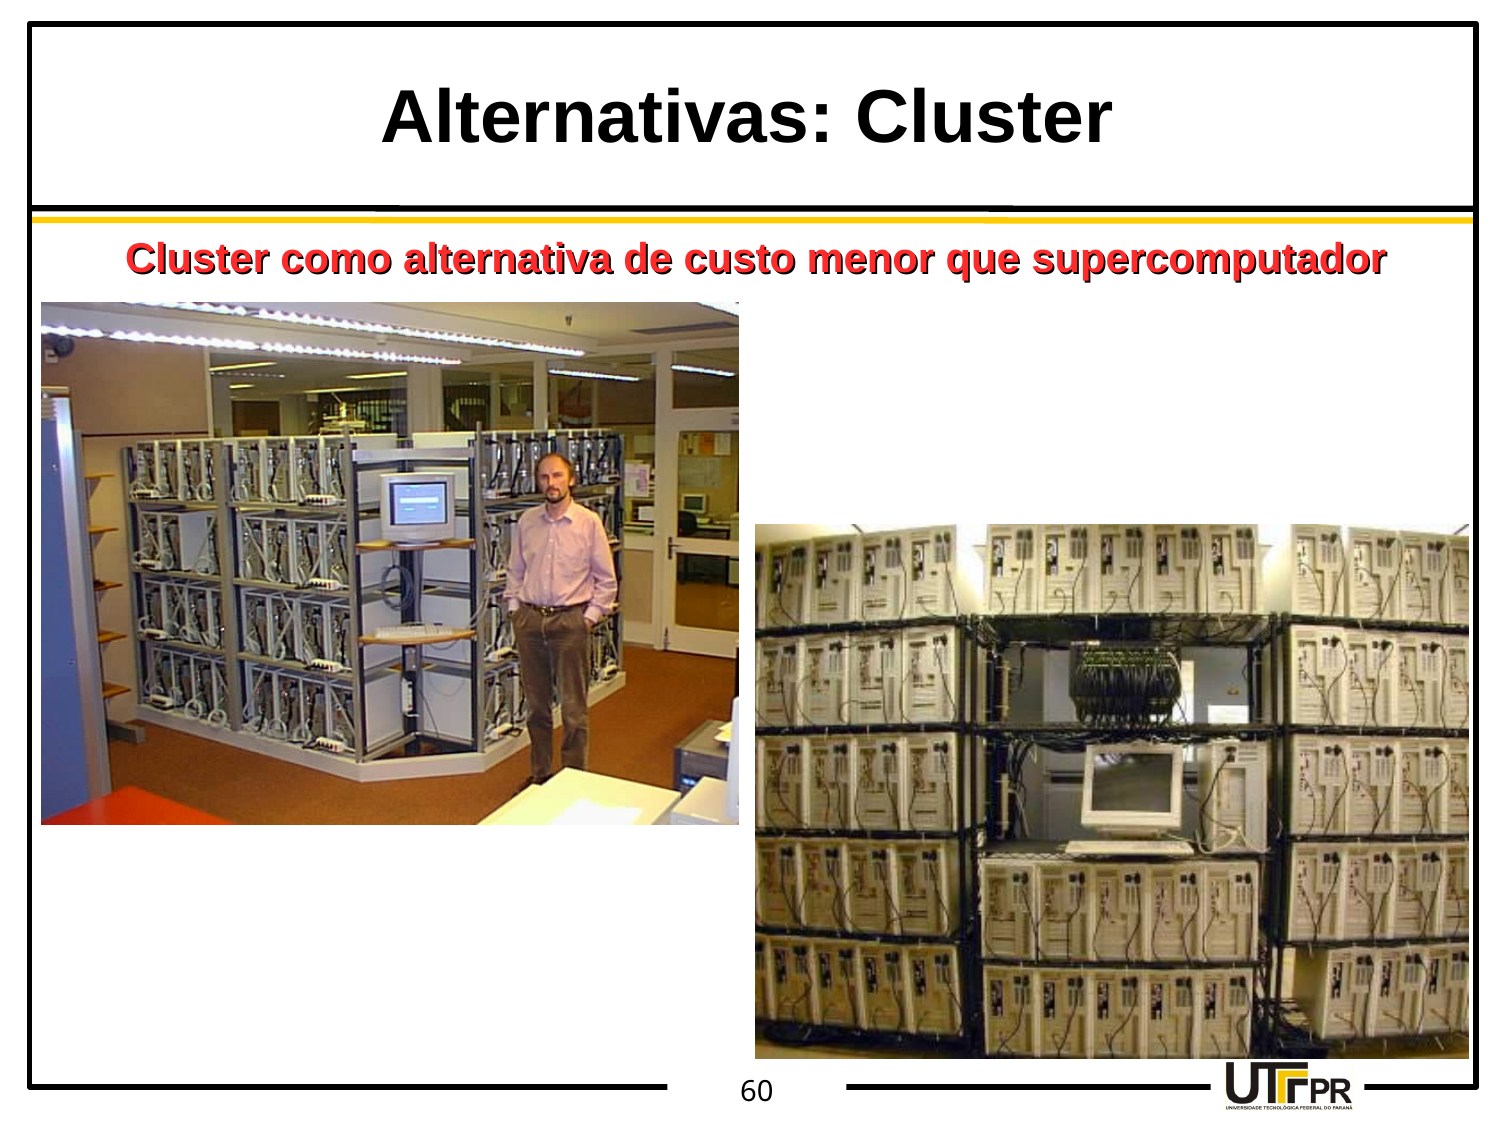

Alternativas: Cluster
# Cluster como alternativa de custo menor que supercomputador